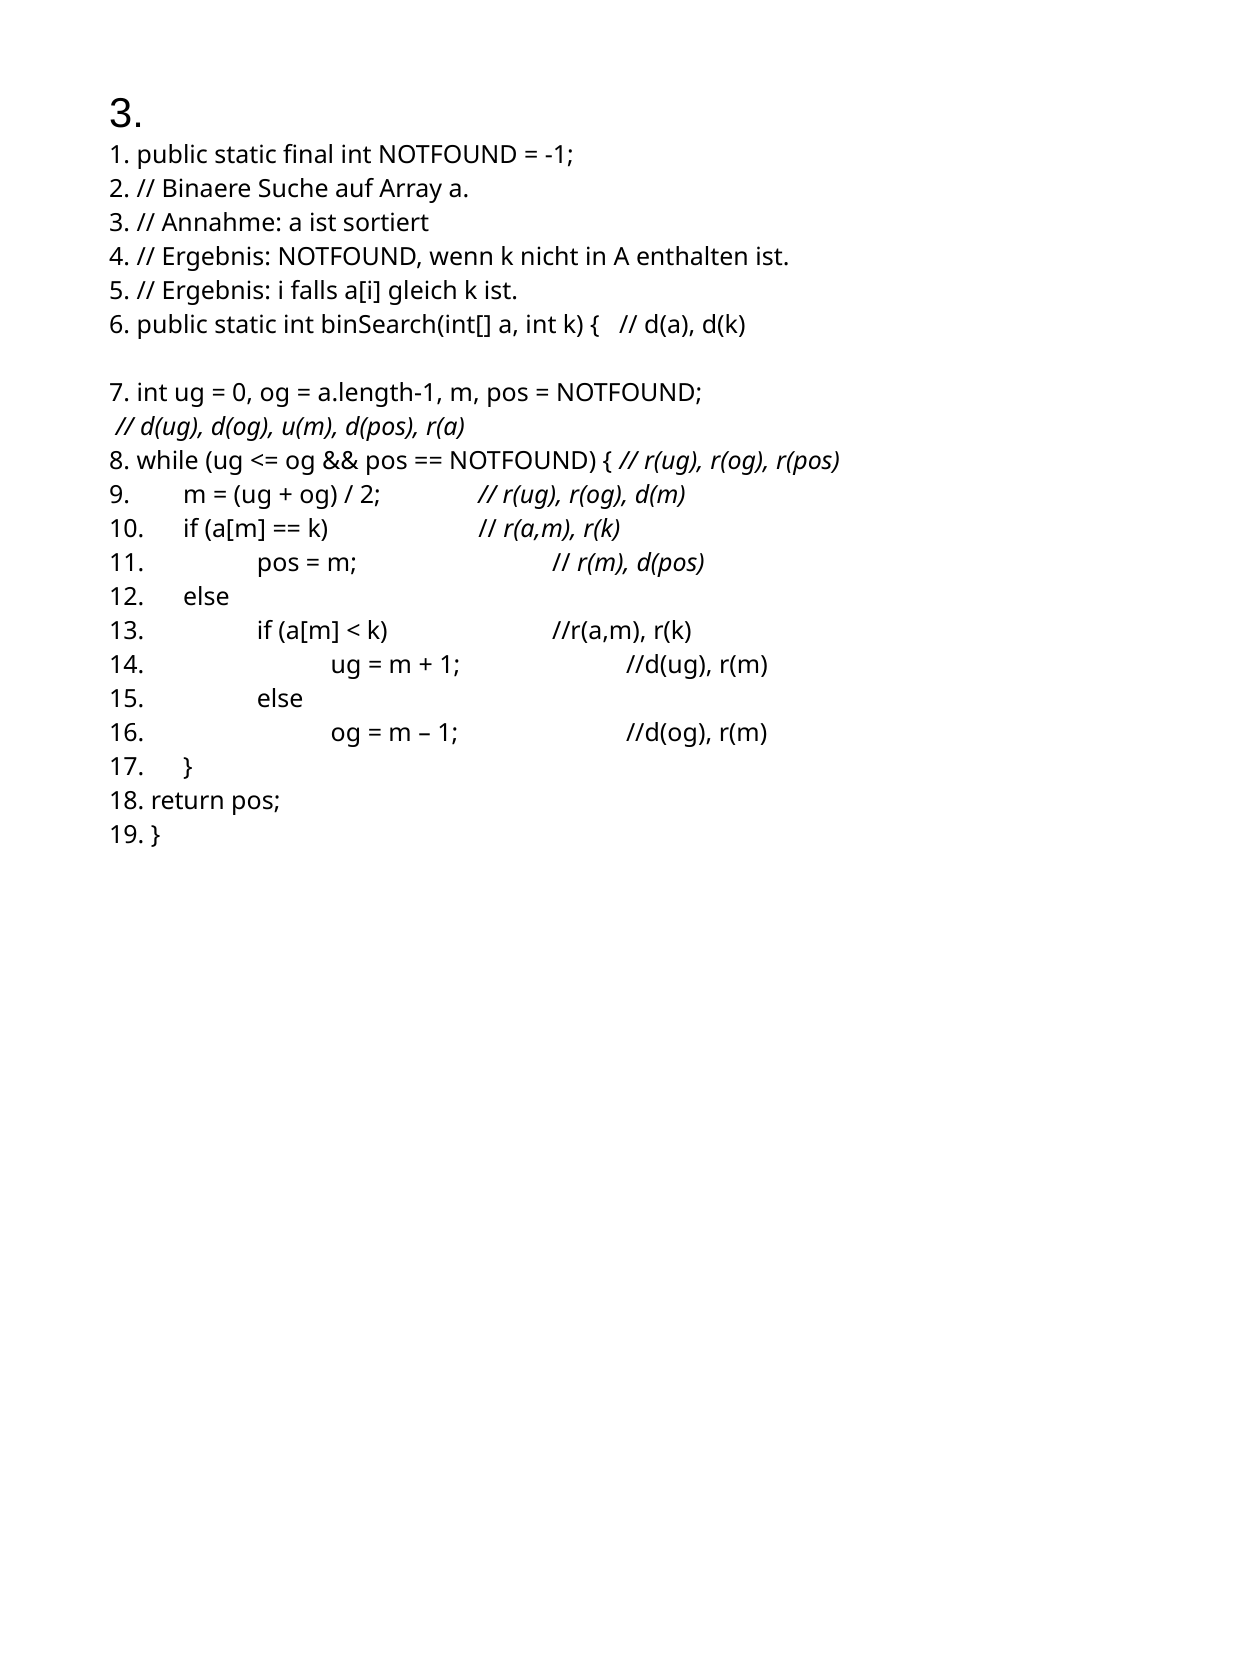

3.
1. public static final int NOTFOUND = -1;
2. // Binaere Suche auf Array a.
3. // Annahme: a ist sortiert
4. // Ergebnis: NOTFOUND, wenn k nicht in A enthalten ist.
5. // Ergebnis: i falls a[i] gleich k ist.
6. public static int binSearch(int[] a, int k) { // d(a), d(k)
7. int ug = 0, og = a.length-1, m, pos = NOTFOUND;
 // d(ug), d(og), u(m), d(pos), r(a)
8. while (ug <= og && pos == NOTFOUND) { // r(ug), r(og), r(pos)
9. 	m = (ug + og) / 2; 		// r(ug), r(og), d(m)
10. 	if (a[m] == k) 		// r(a,m), r(k)
11. 		pos = m; 			// r(m), d(pos)
12. 	else
13. 		if (a[m] < k)			//r(a,m), r(k)
14. 			ug = m + 1;			//d(ug), r(m)
15. 		else
16. 			og = m – 1;			//d(og), r(m)
17. 	}
18. return pos;
19. }